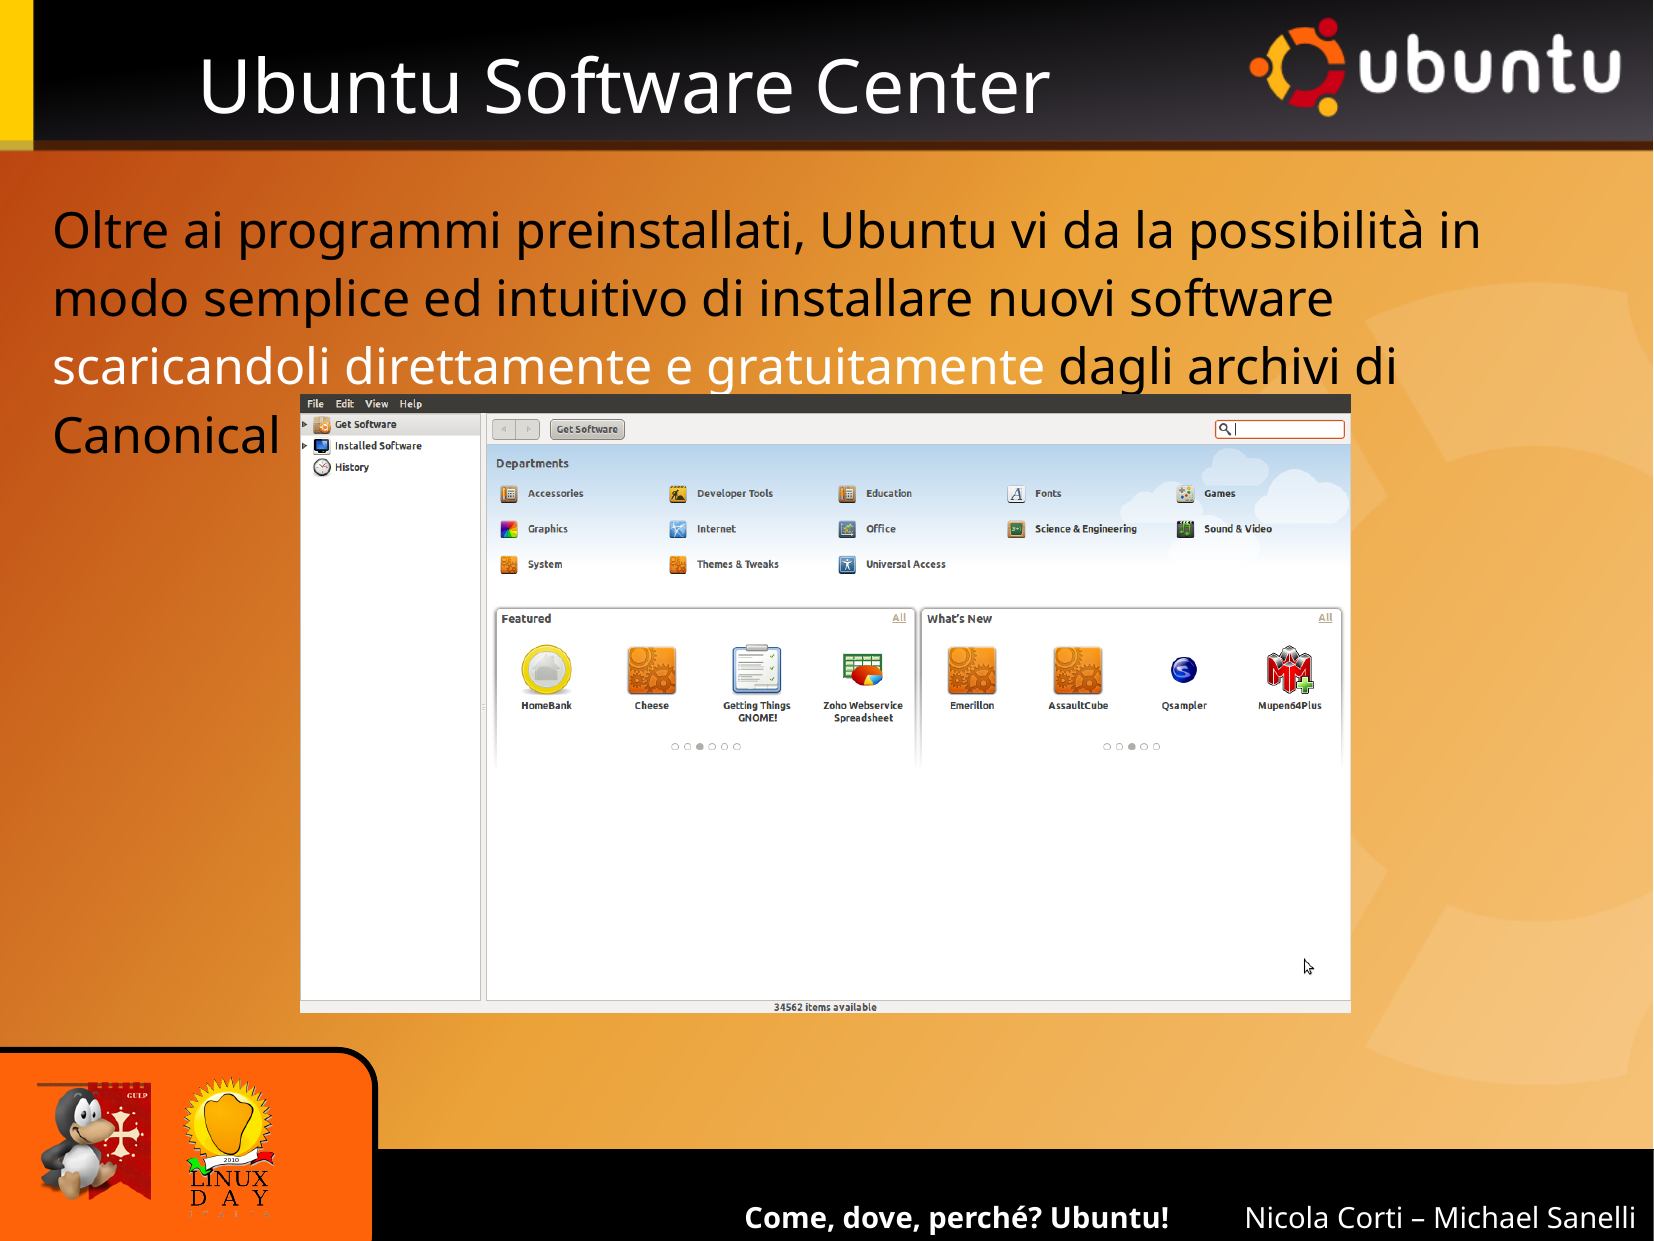

# Ubuntu Software Center
Oltre ai programmi preinstallati, Ubuntu vi da la possibilità in modo semplice ed intuitivo di installare nuovi software scaricandoli direttamente e gratuitamente dagli archivi di Canonical